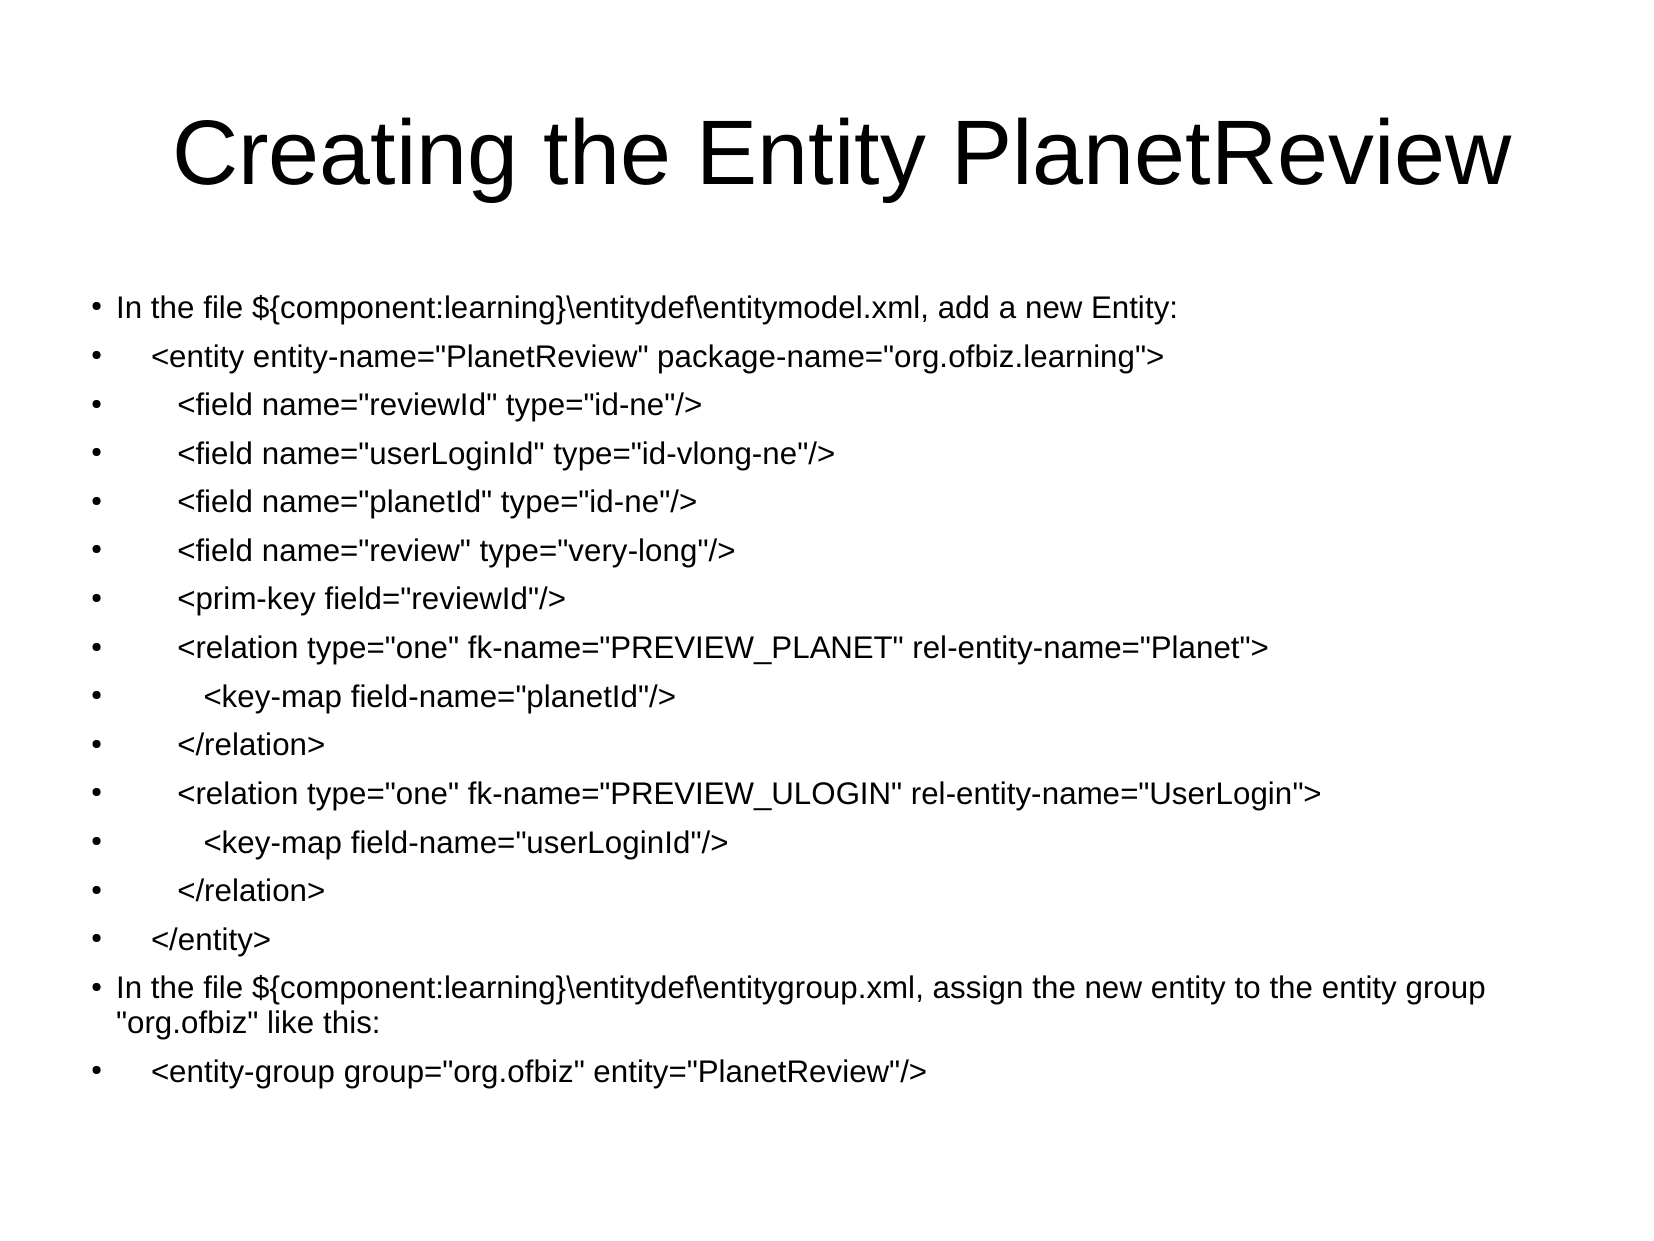

# Creating the Entity PlanetReview
In the file ${component:learning}\entitydef\entitymodel.xml, add a new Entity:
 <entity entity-name="PlanetReview" package-name="org.ofbiz.learning">
 <field name="reviewId" type="id-ne"/>
 <field name="userLoginId" type="id-vlong-ne"/>
 <field name="planetId" type="id-ne"/>
 <field name="review" type="very-long"/>
 <prim-key field="reviewId"/>
 <relation type="one" fk-name="PREVIEW_PLANET" rel-entity-name="Planet">
 <key-map field-name="planetId"/>
 </relation>
 <relation type="one" fk-name="PREVIEW_ULOGIN" rel-entity-name="UserLogin">
 <key-map field-name="userLoginId"/>
 </relation>
 </entity>
In the file ${component:learning}\entitydef\entitygroup.xml, assign the new entity to the entity group "org.ofbiz" like this:
 <entity-group group="org.ofbiz" entity="PlanetReview"/>